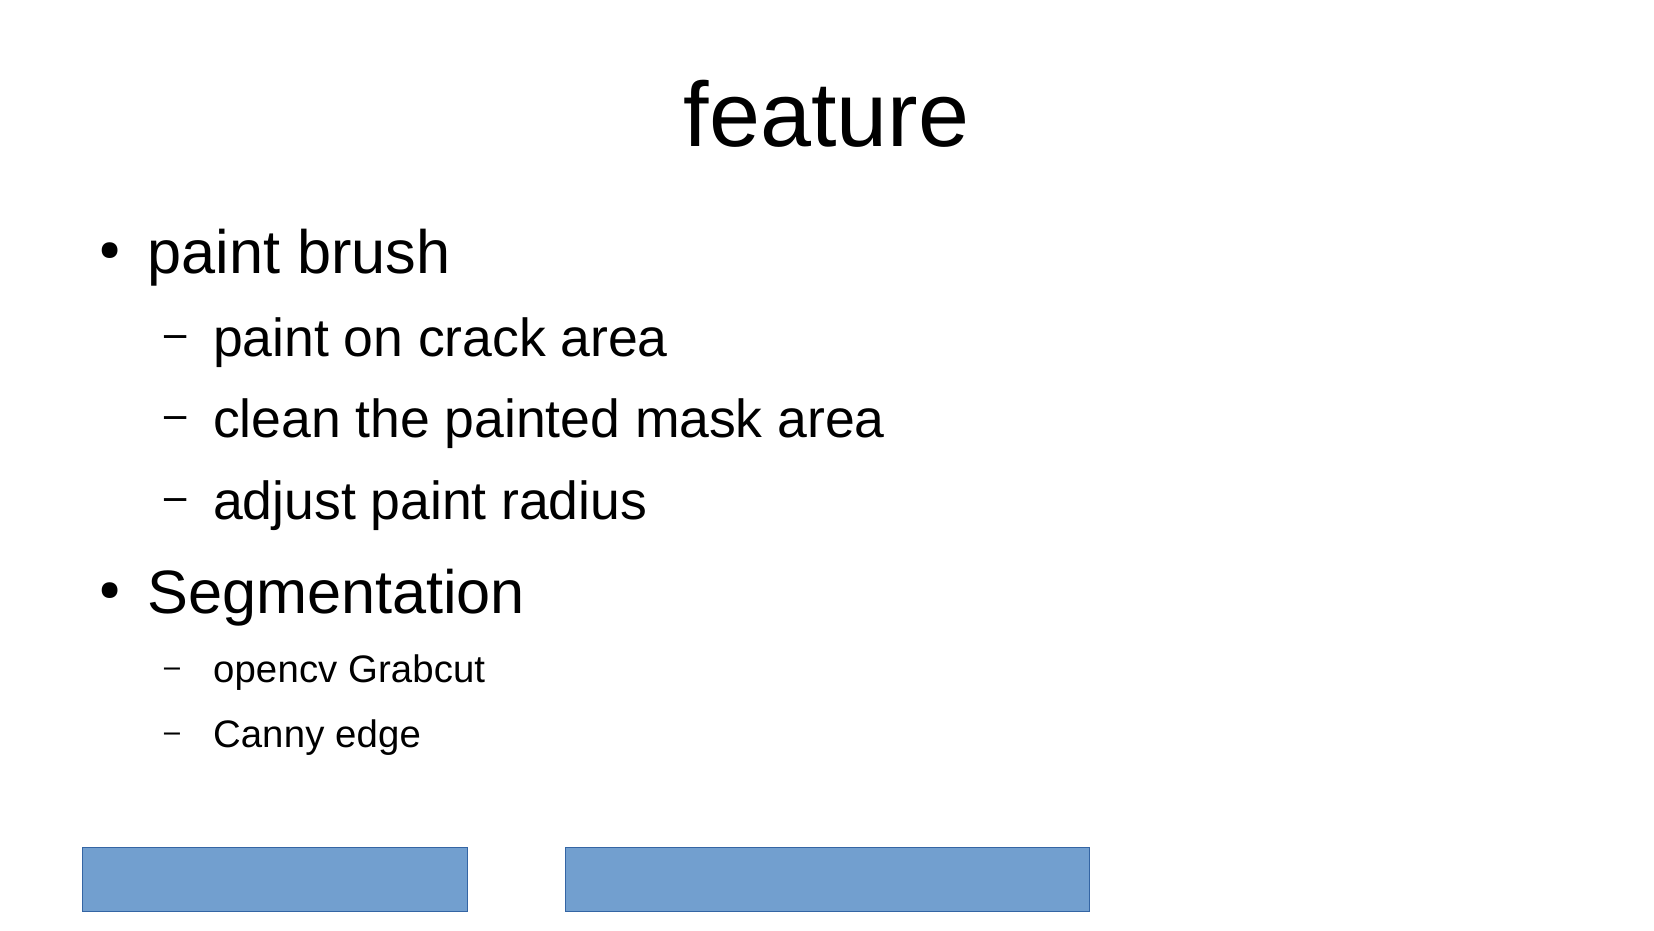

# feature
paint brush
paint on crack area
clean the painted mask area
adjust paint radius
Segmentation
opencv Grabcut
Canny edge